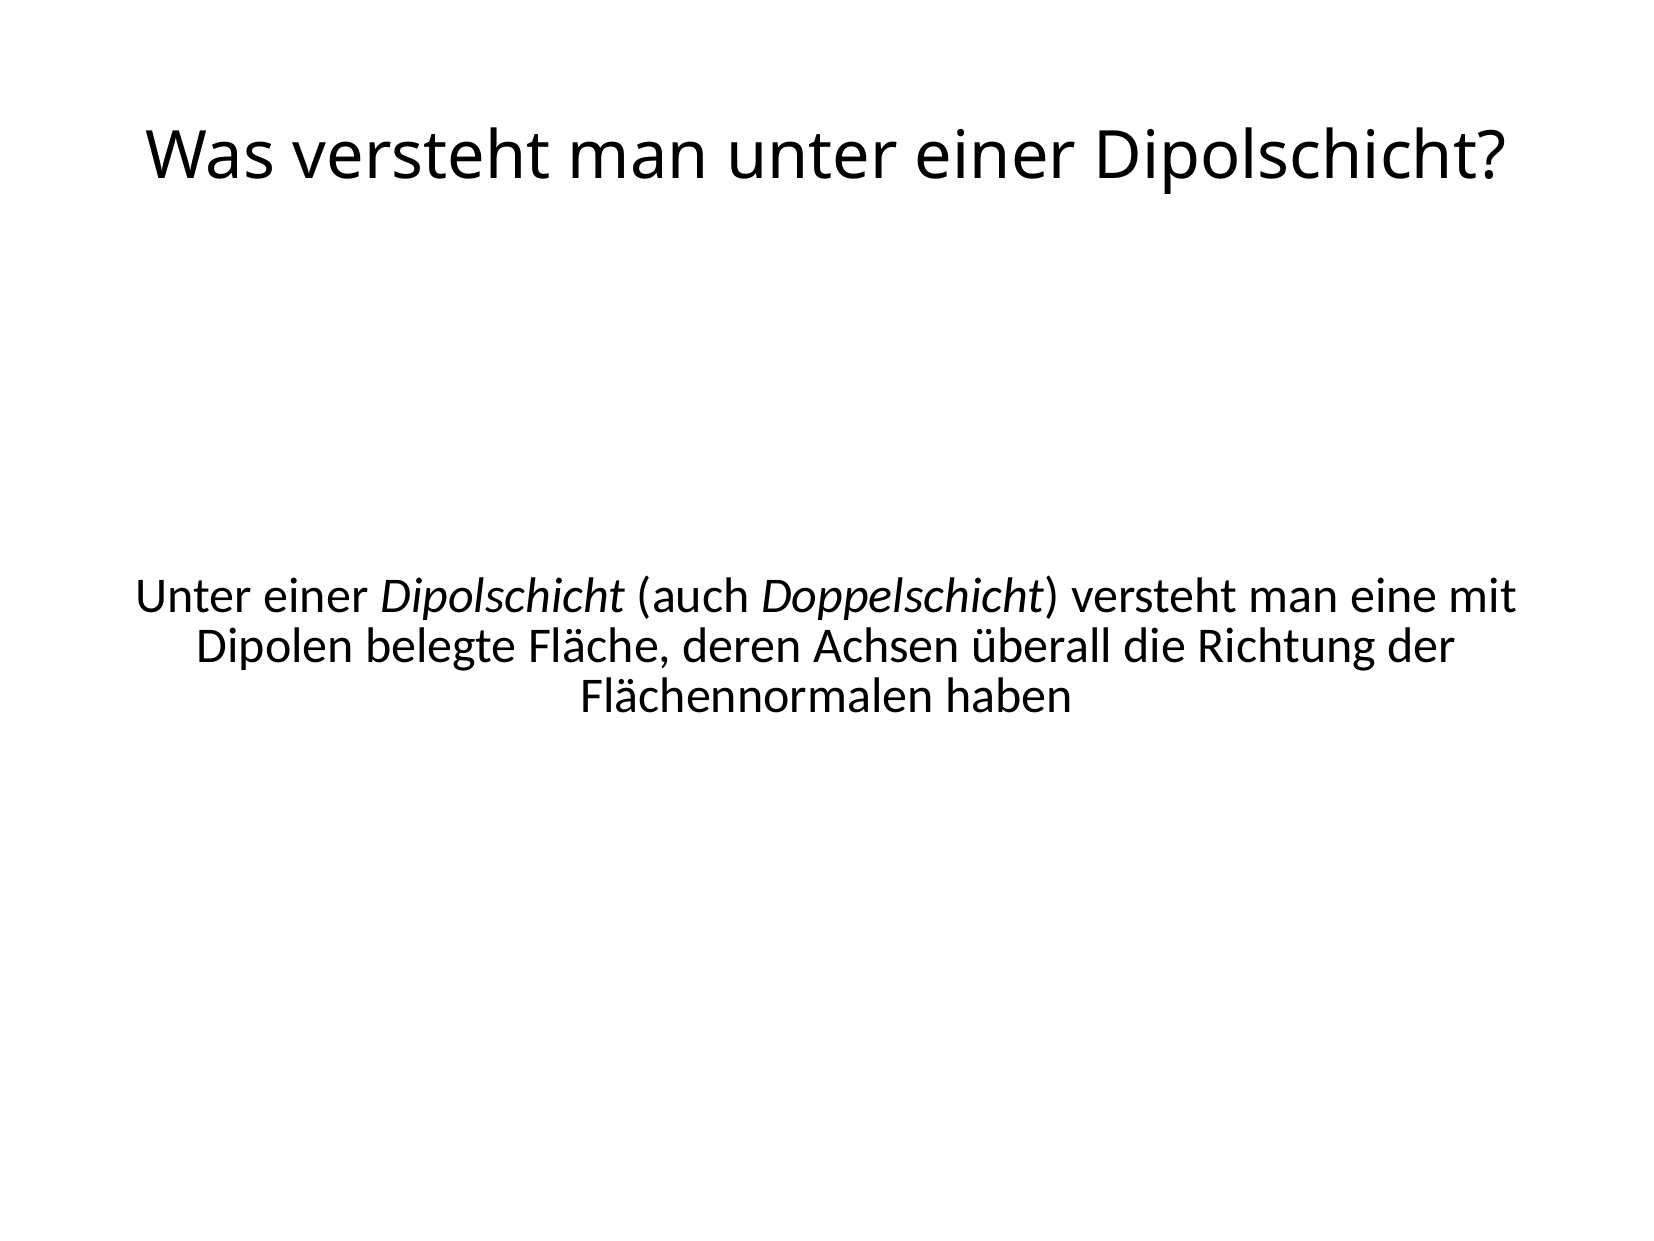

# Was versteht man unter einer Dipolschicht?
Unter einer Dipolschicht (auch Doppelschicht) versteht man eine mit Dipolen belegte Fläche, deren Achsen überall die Richtung der Flächennormalen haben